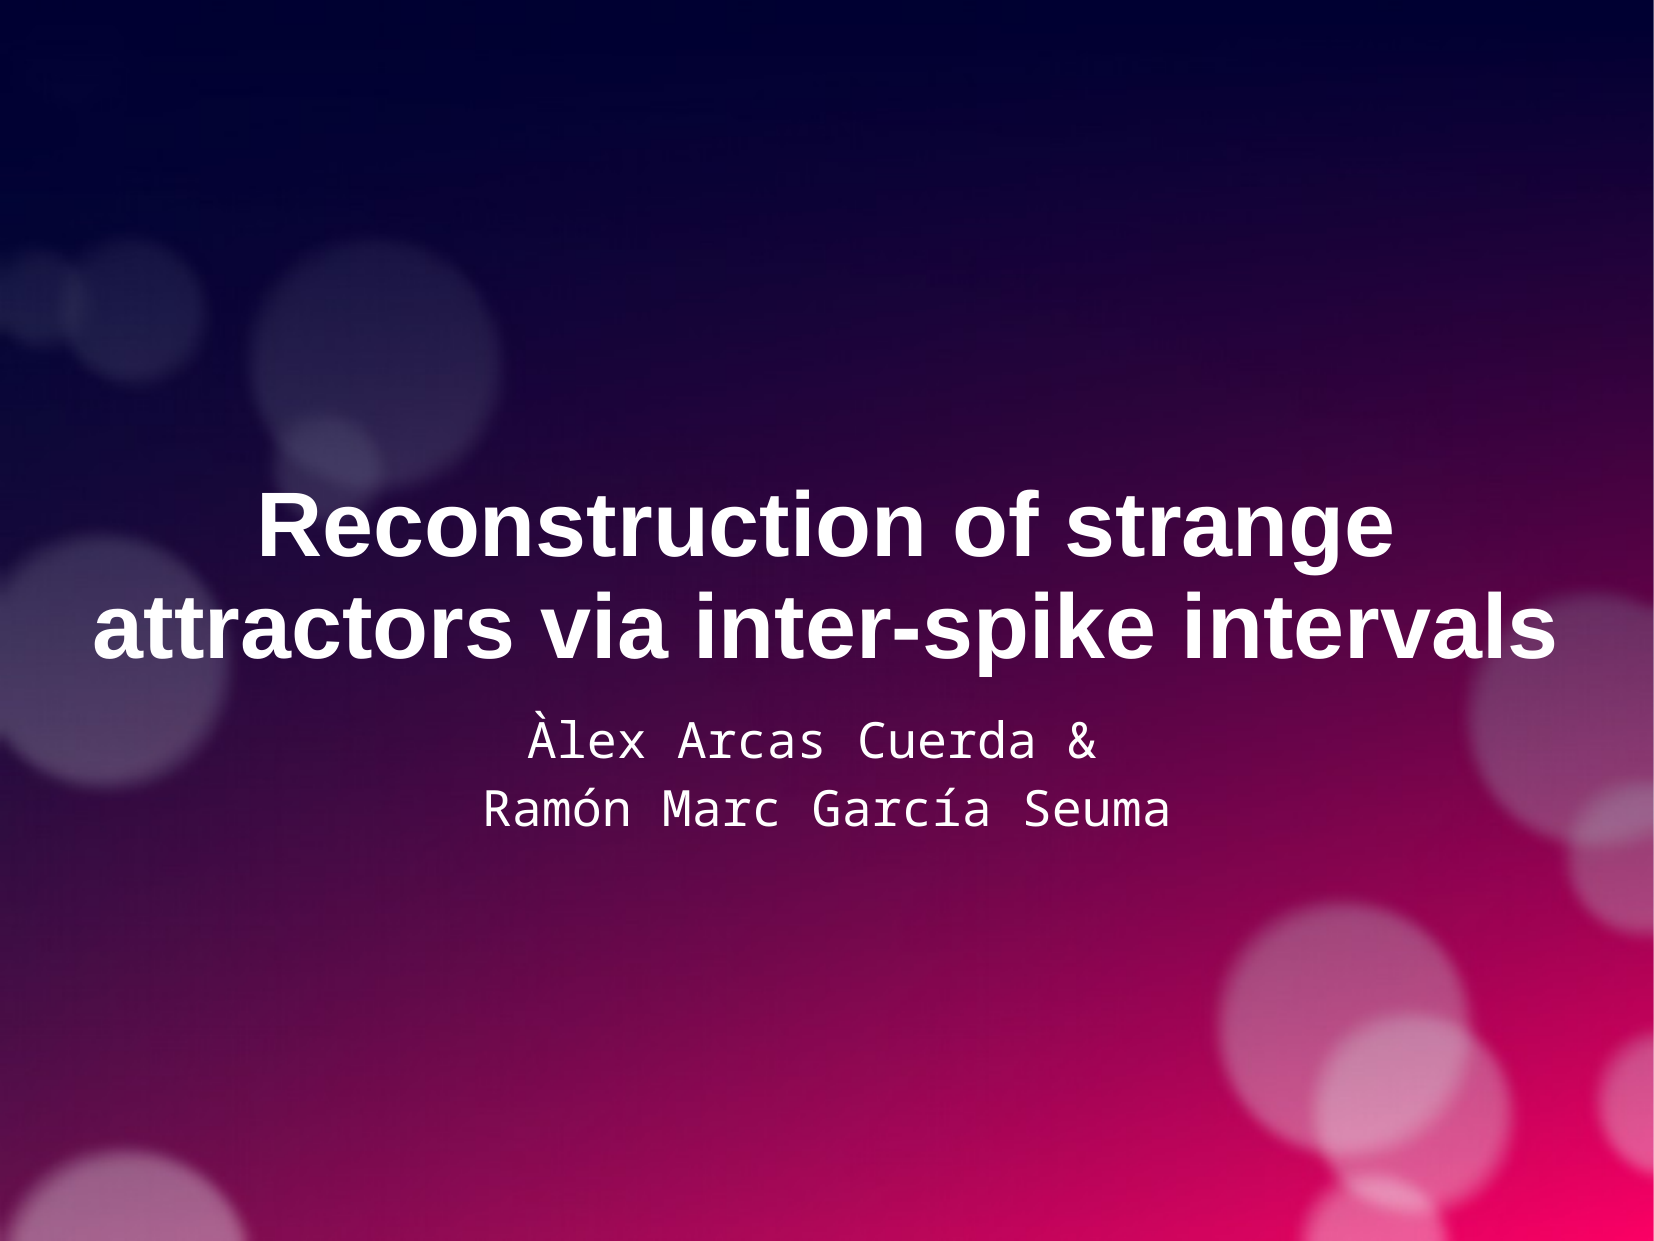

# Reconstruction of strange attractors via inter-spike intervals
Àlex Arcas Cuerda &
Ramón Marc García Seuma